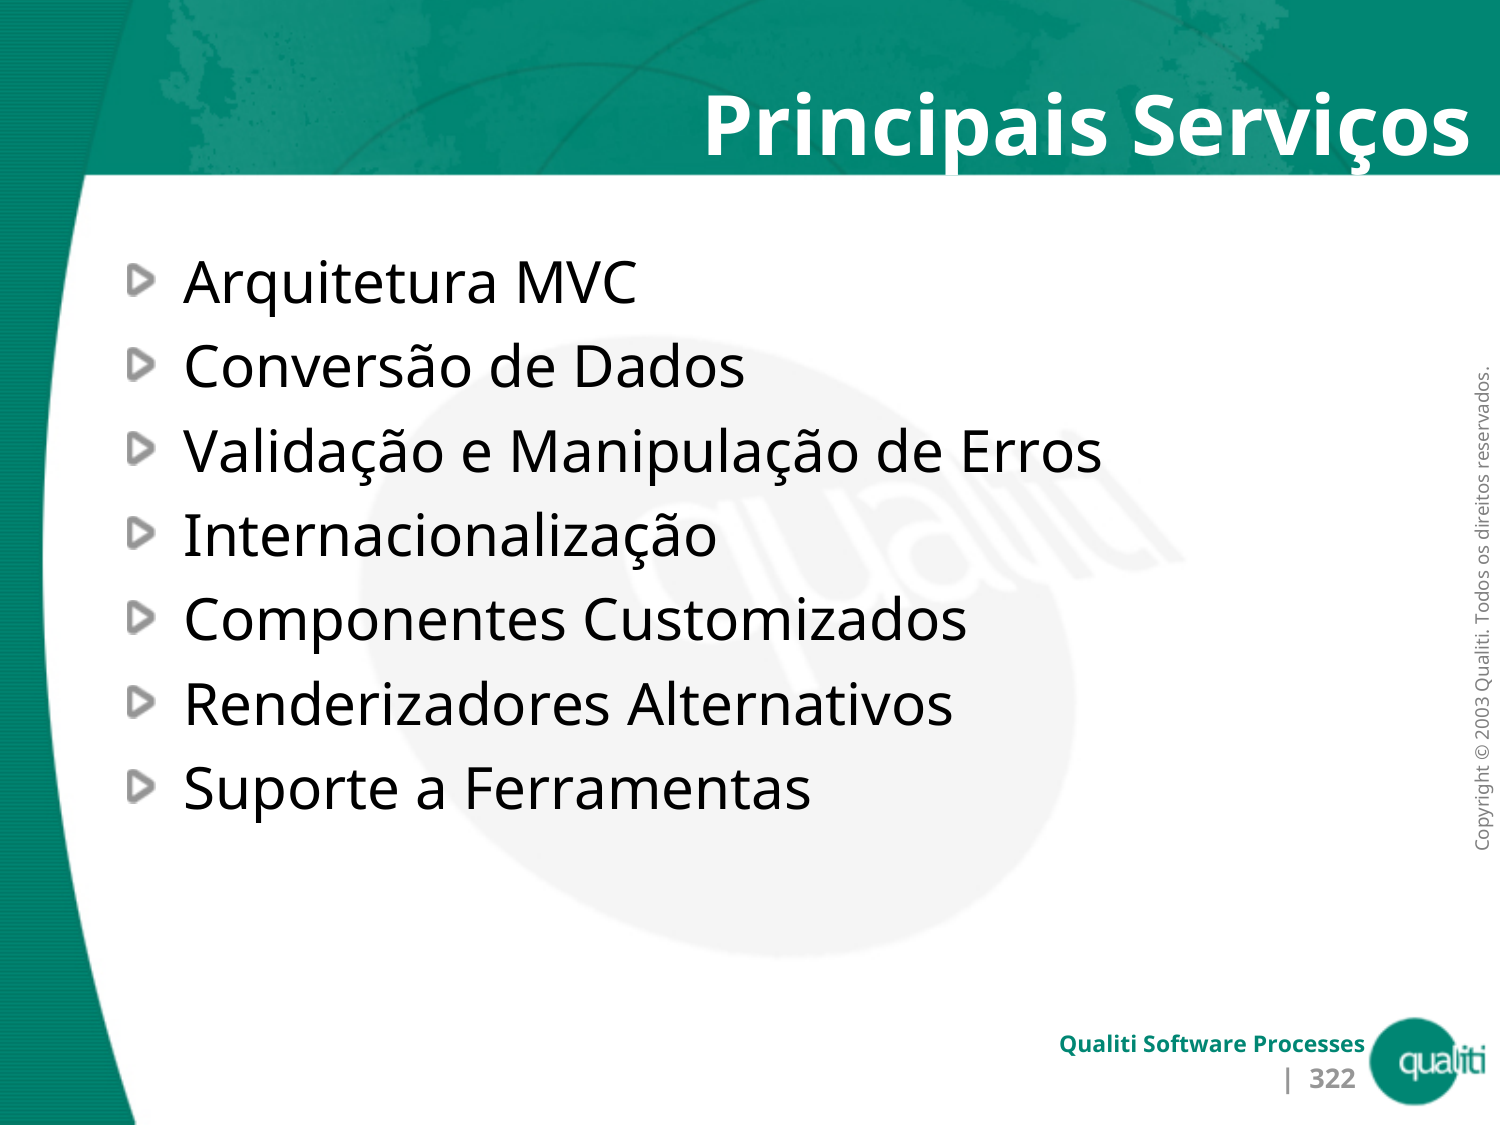

# Principais Serviços
Arquitetura MVC
Conversão de Dados
Validação e Manipulação de Erros
Internacionalização
Componentes Customizados
Renderizadores Alternativos
Suporte a Ferramentas